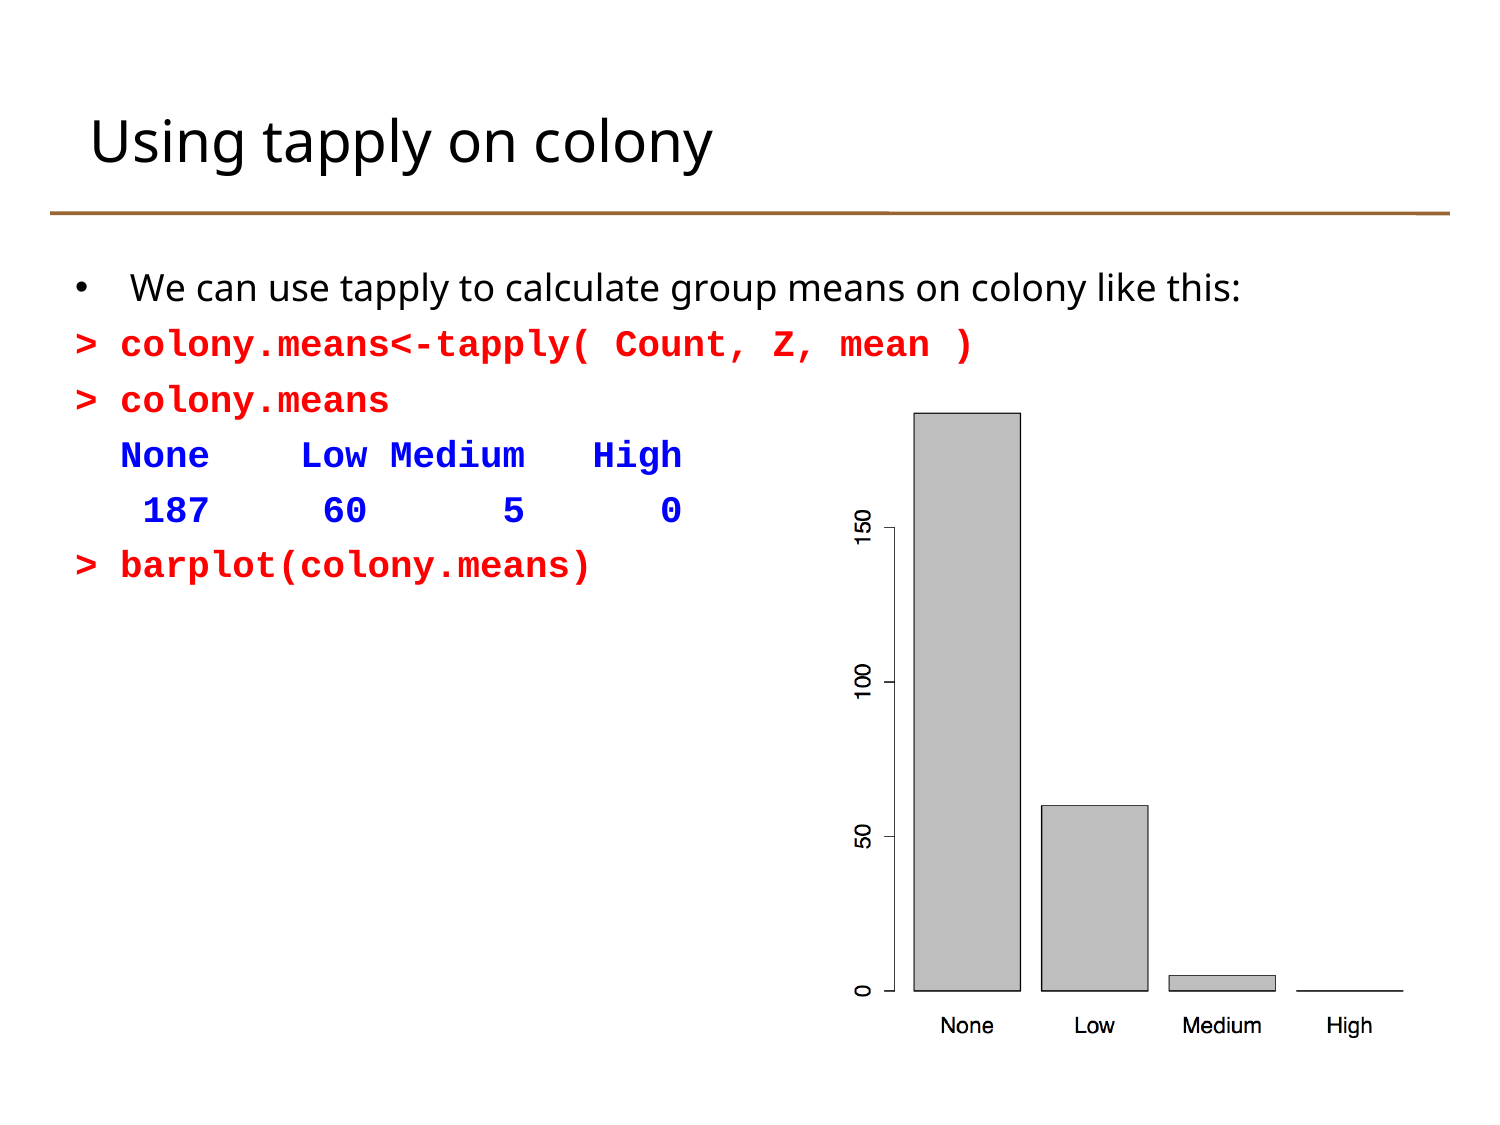

Using tapply on colony
We can use tapply to calculate group means on colony like this:
> colony.means<-tapply( Count, Z, mean )
> colony.means
 None Low Medium High
 187 60 5 0
> barplot(colony.means)